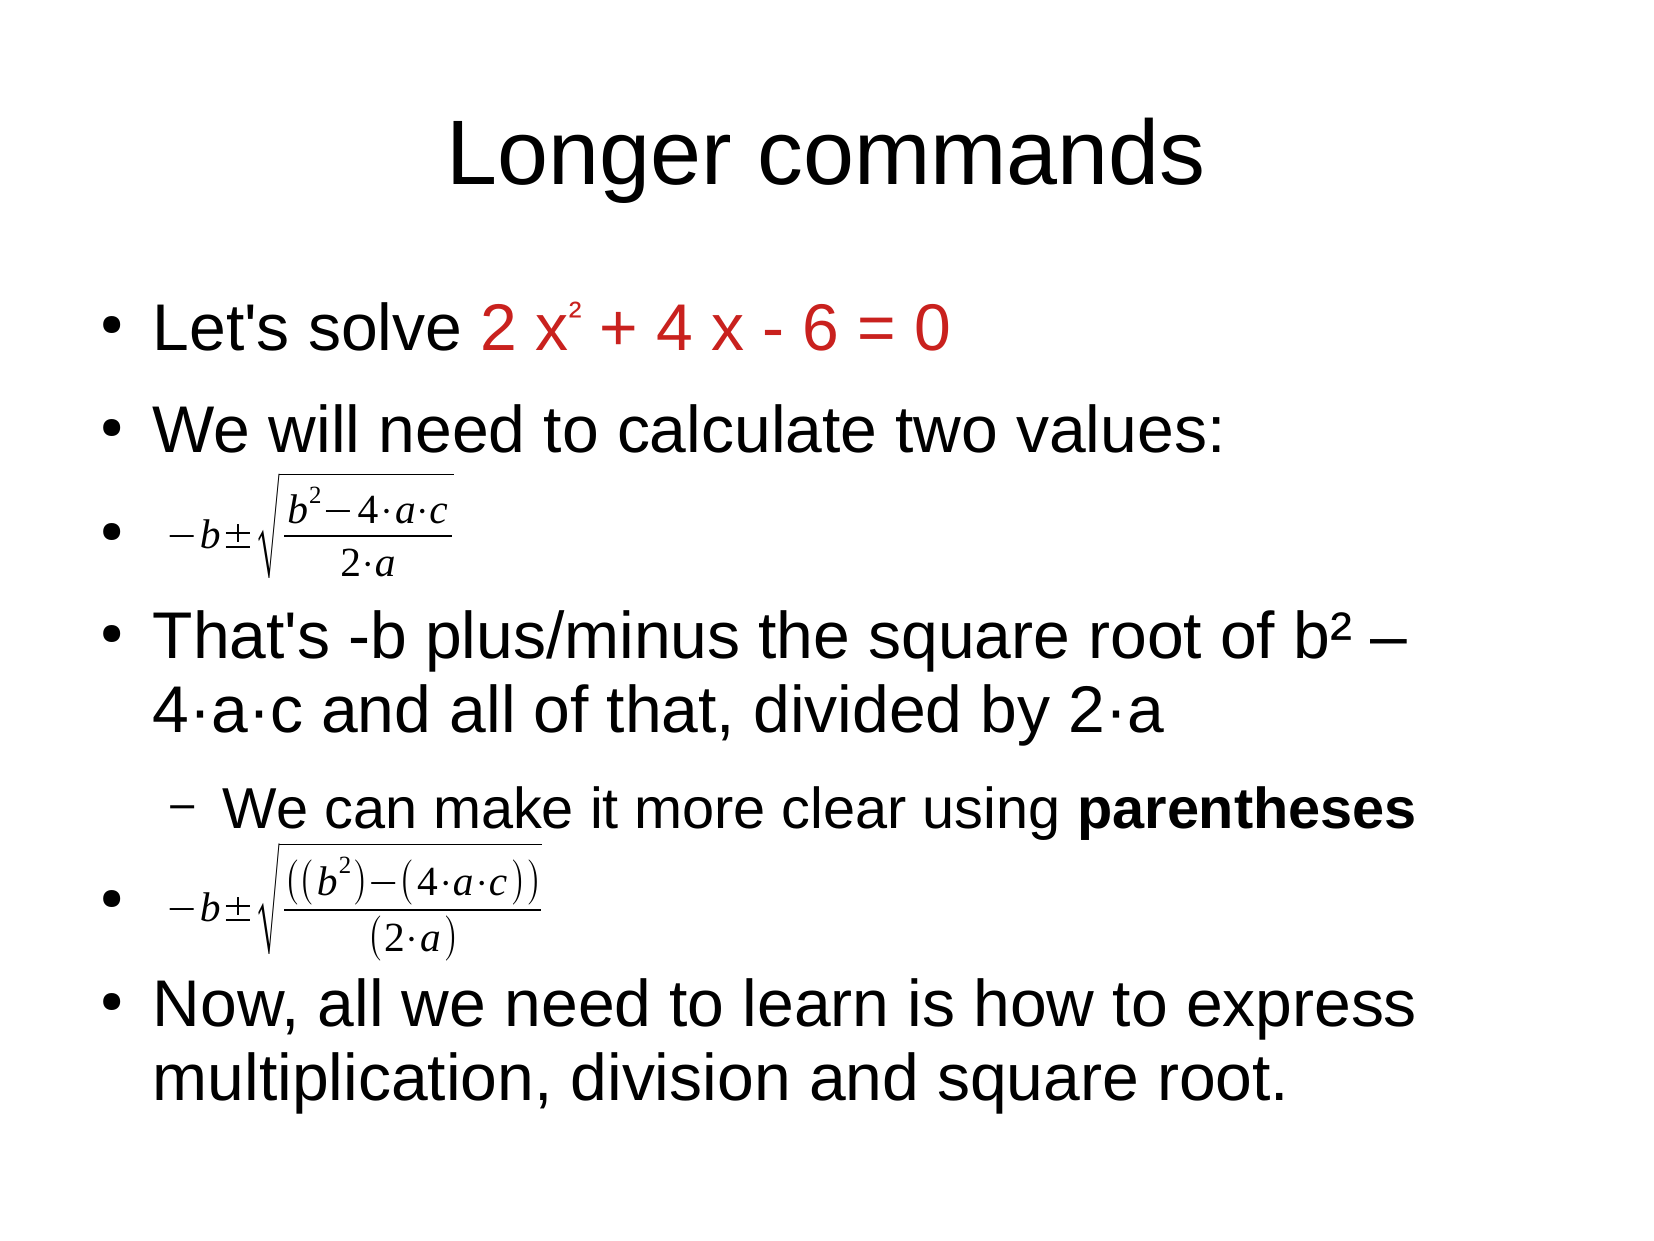

# Longer commands
Let's solve 2 x² + 4 x - 6 = 0
We will need to calculate two values:
That's -b plus/minus the square root of b² – 4·a·c and all of that, divided by 2·a
We can make it more clear using parentheses
Now, all we need to learn is how to express multiplication, division and square root.